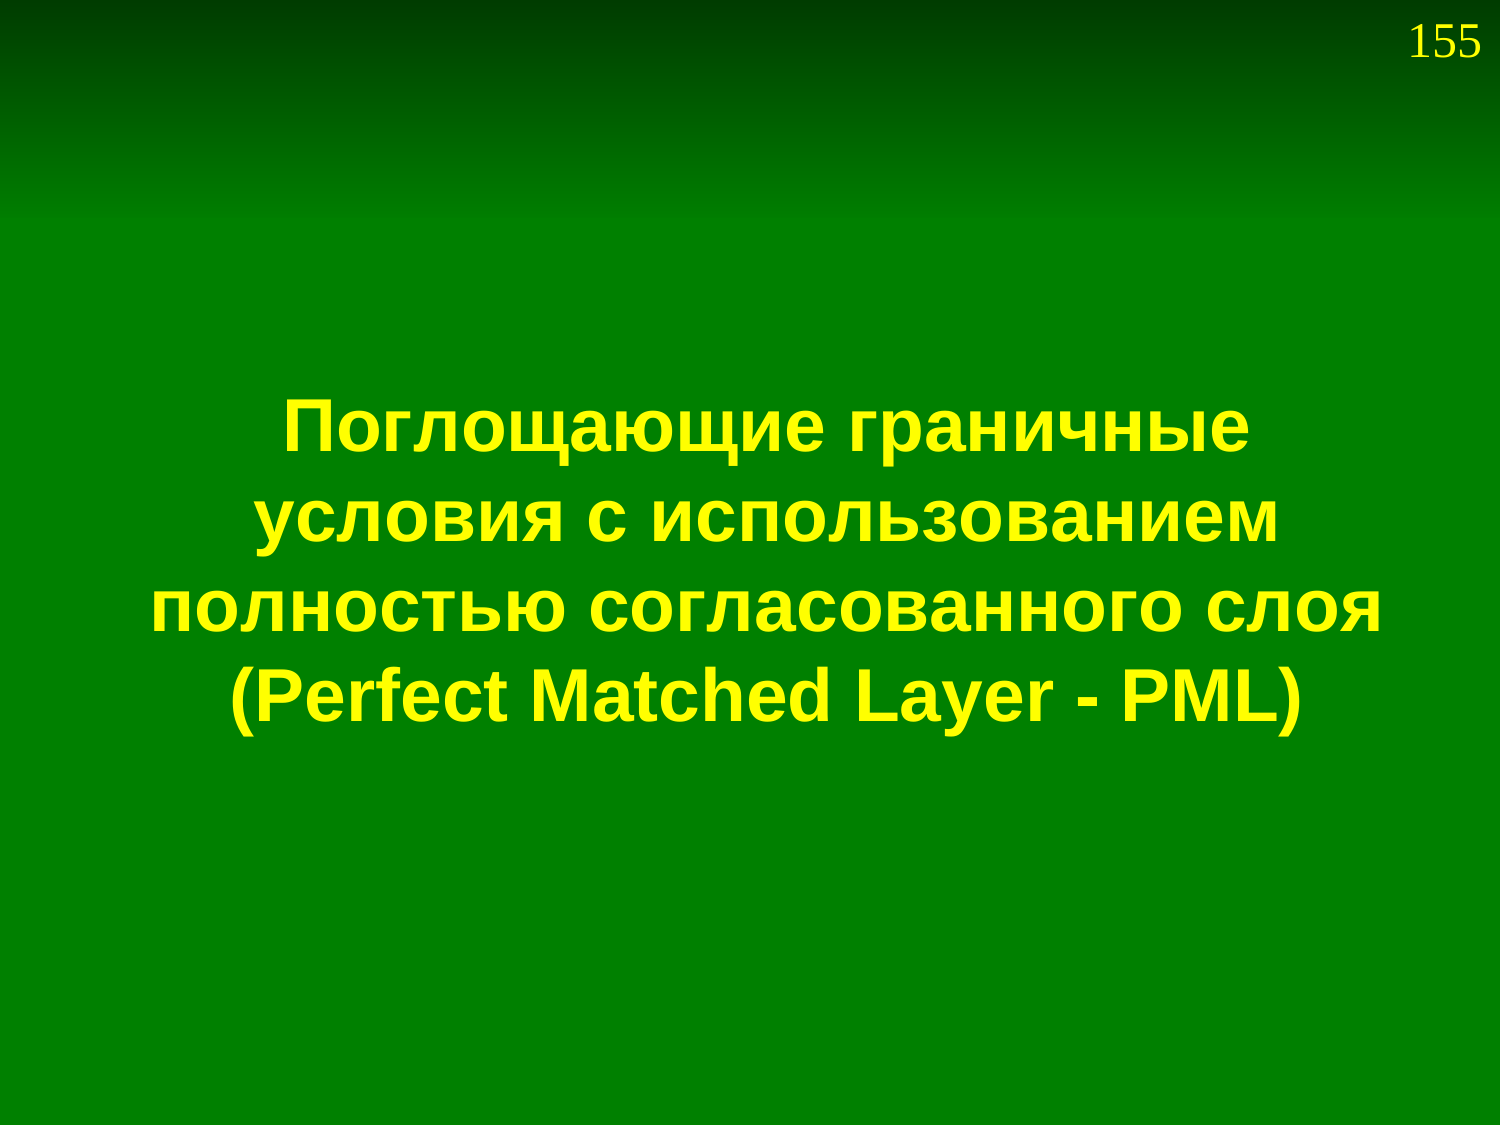

# Поглощающие граничные условия с использованием полностью согласованного слоя (Perfect Matched Layer - PML)